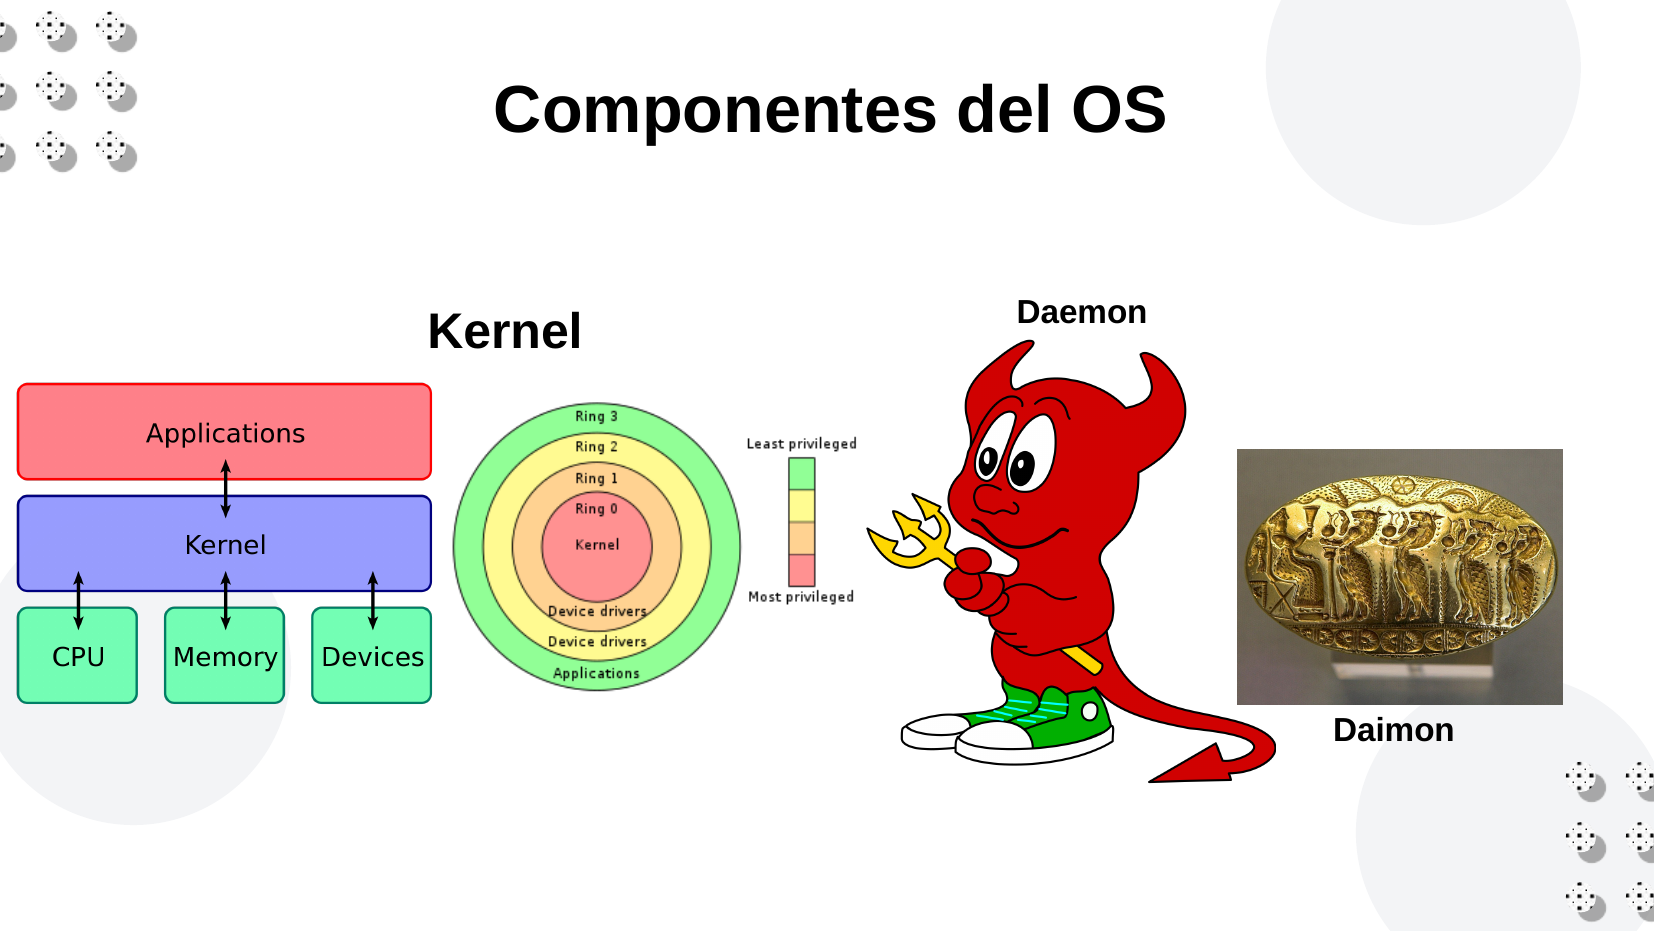

# Componentes del OS
Daemon
Kernel
Daimon